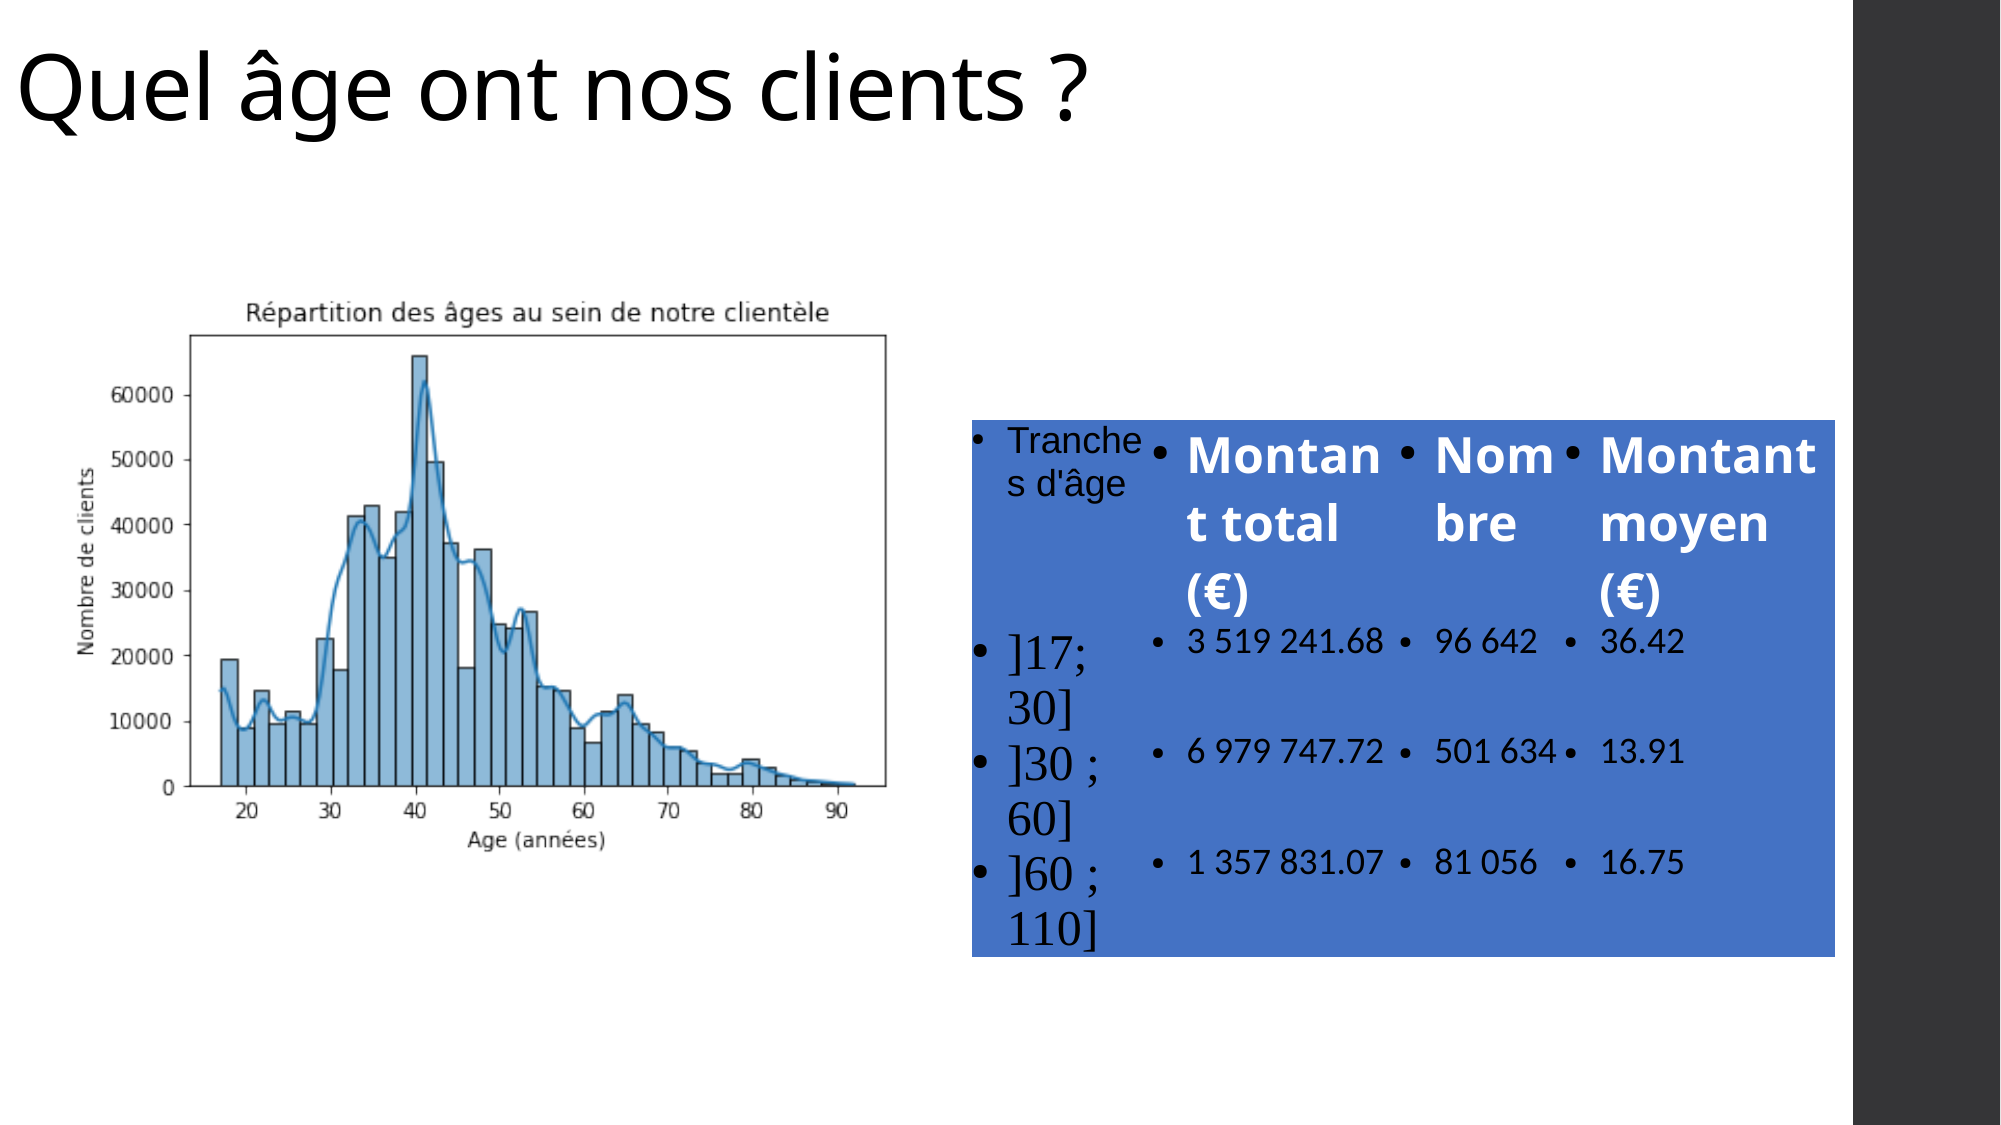

# Quel âge ont nos clients ?
| Tranches d'âge | Montant total (€) | Nombre | Montant moyen (€) |
| --- | --- | --- | --- |
| ]17; 30] | 3 519 241.68 | 96 642 | 36.42 |
| ]30 ; 60] | 6 979 747.72 | 501 634 | 13.91 |
| ]60 ; 110] | 1 357 831.07 | 81 056 | 16.75 |